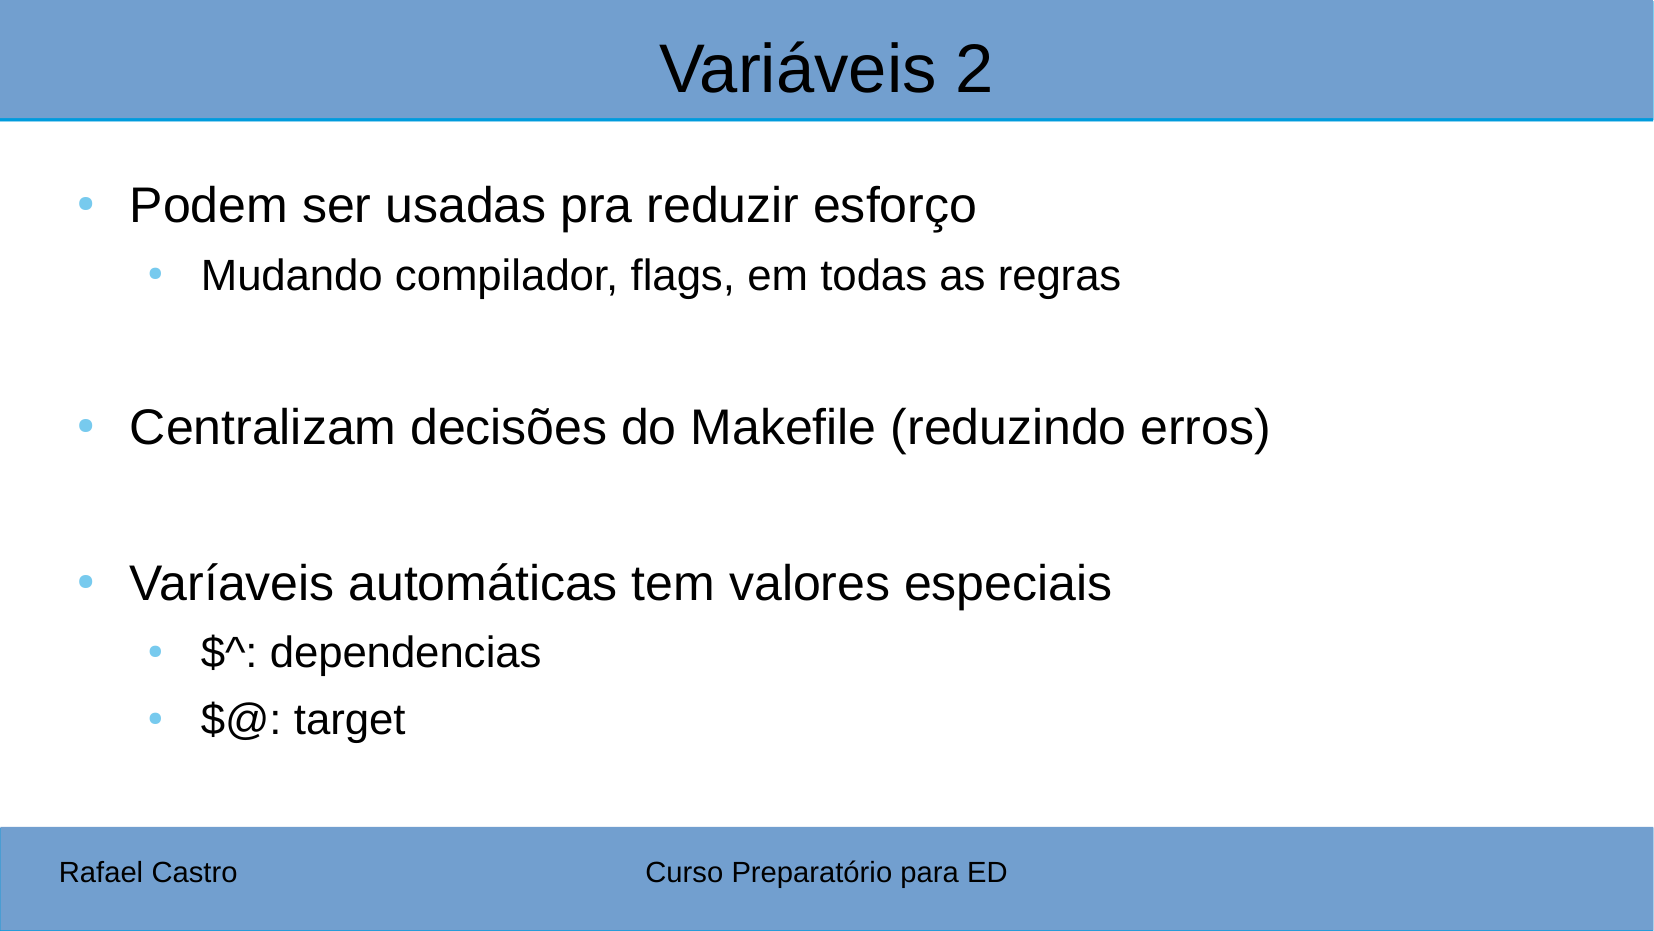

# Variáveis 2
Podem ser usadas pra reduzir esforço
Mudando compilador, flags, em todas as regras
Centralizam decisões do Makefile (reduzindo erros)
Varíaveis automáticas tem valores especiais
$^: dependencias
$@: target
Curso Preparatório para ED